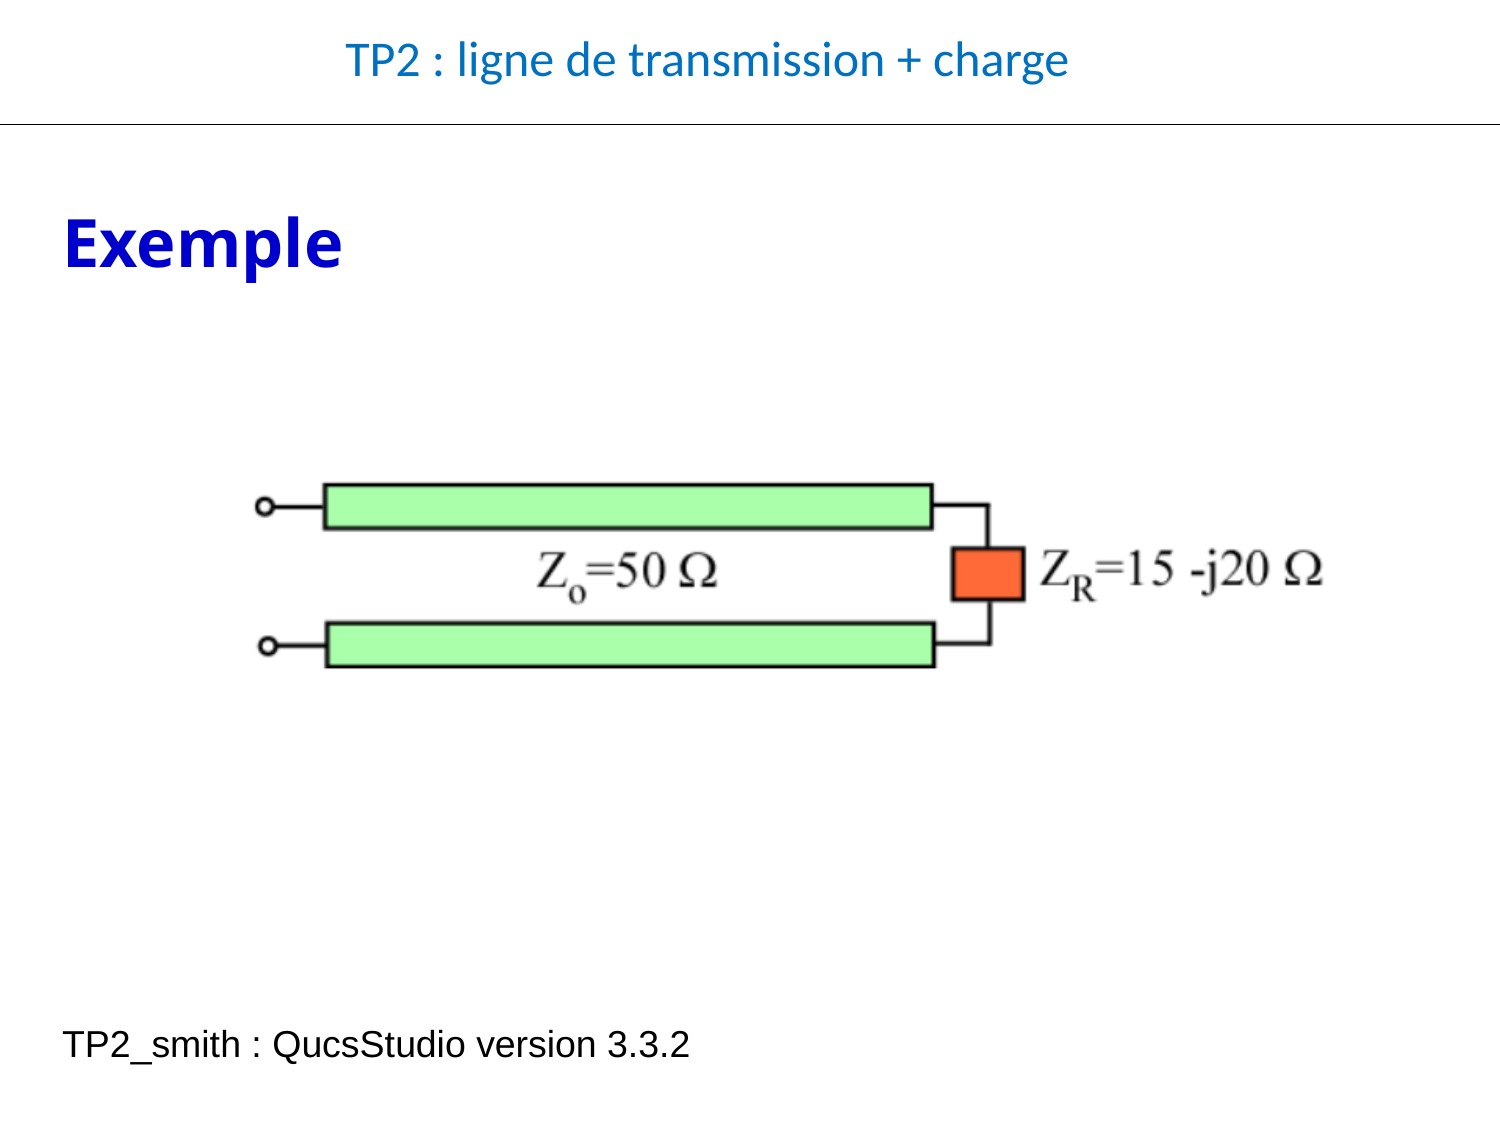

TP2 : ligne de transmission + charge
Exemple
TP2_smith : QucsStudio version 3.3.2